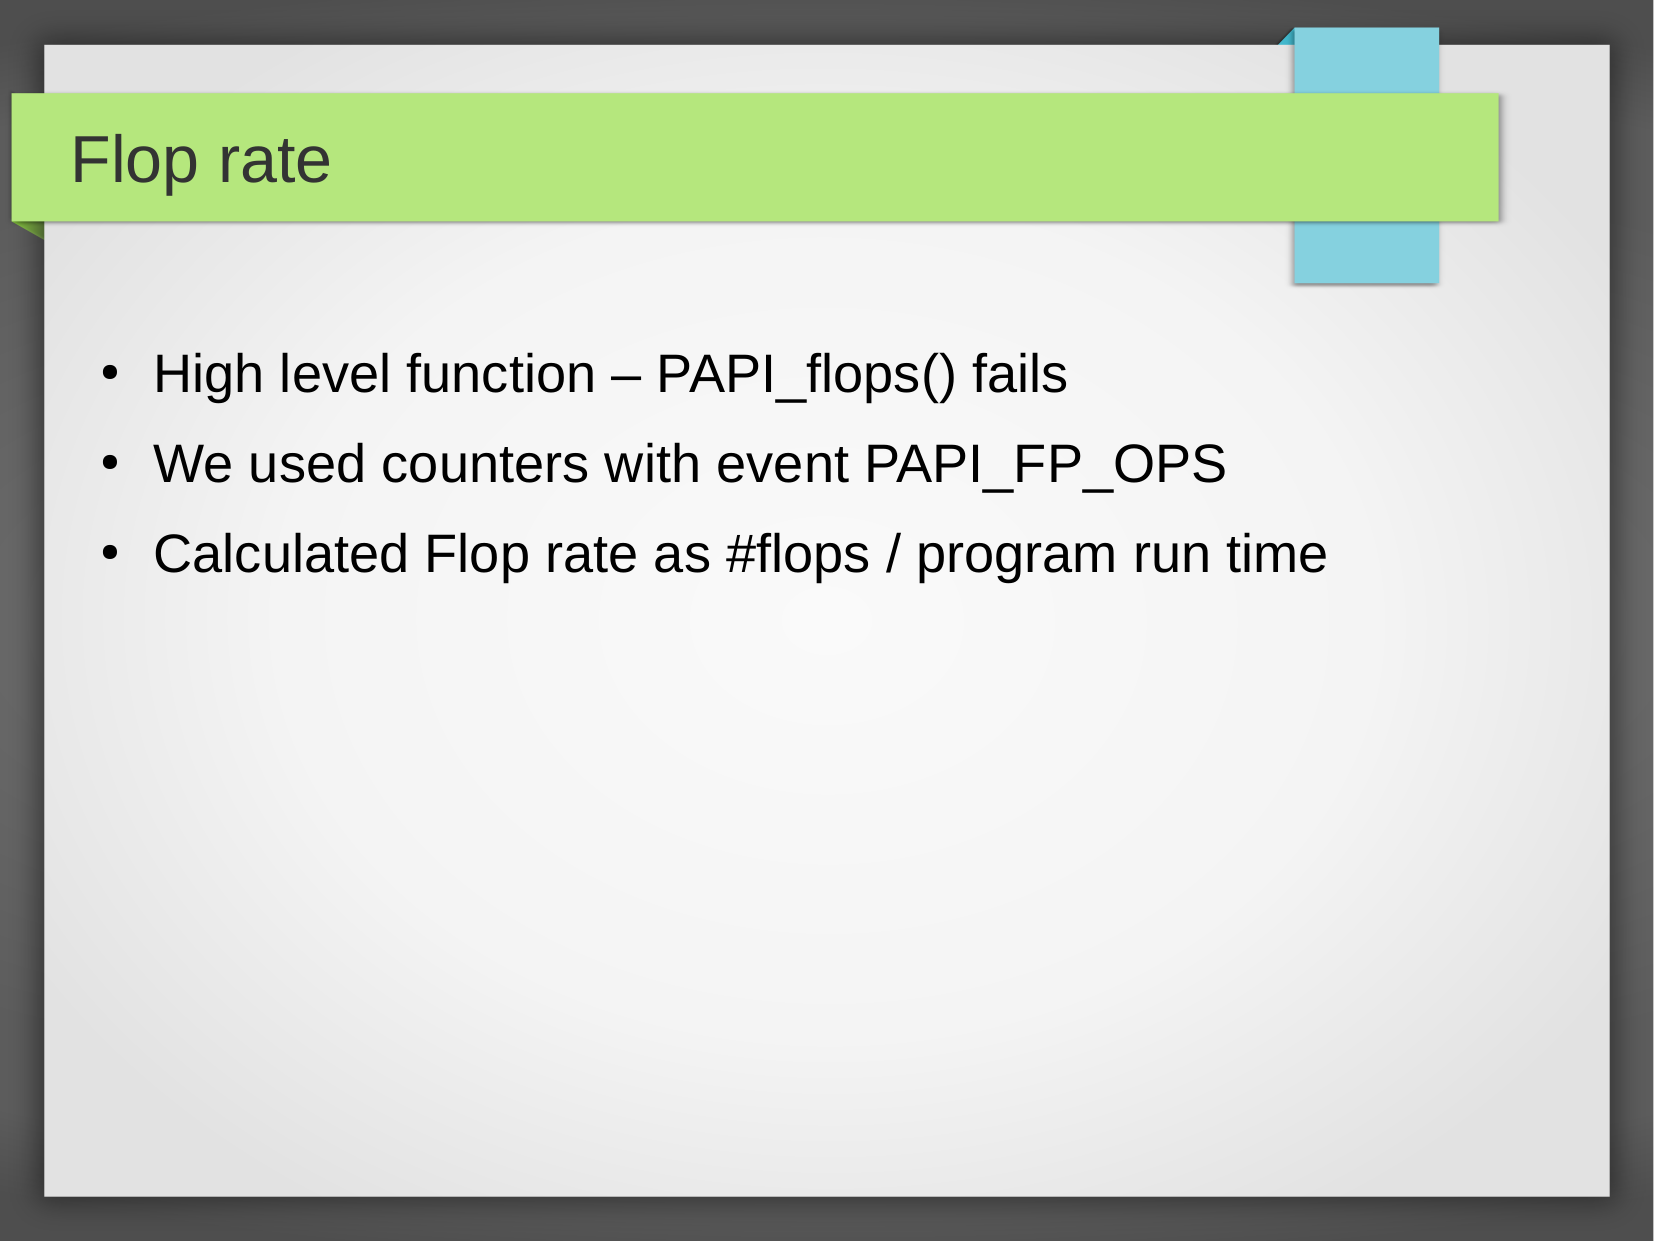

# Flop rate
High level function – PAPI_flops() fails
We used counters with event PAPI_FP_OPS
Calculated Flop rate as #flops / program run time